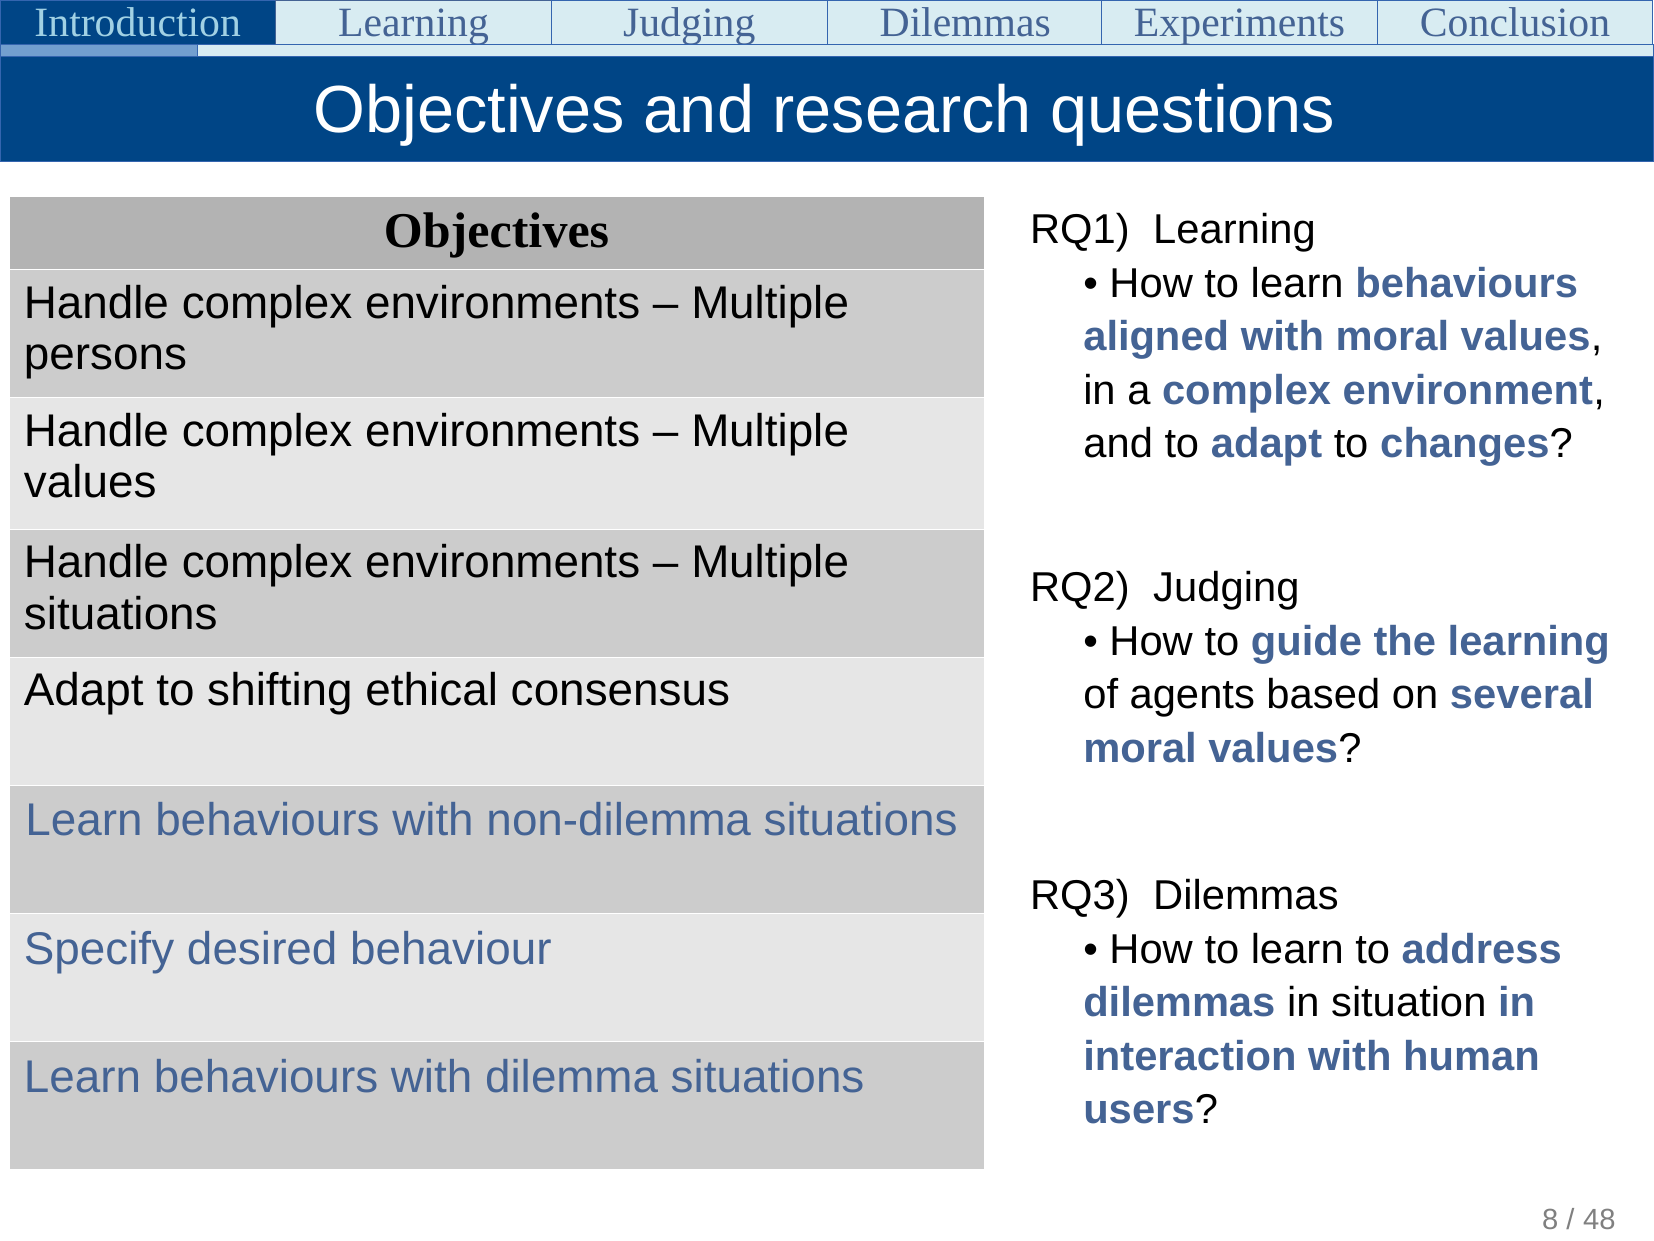

# Objectives and research questions
| Objectives |
| --- |
| Handle complex environments – Multiple persons |
| Handle complex environments – Multiple values |
| Handle complex environments – Multiple situations |
| Adapt to shifting ethical consensus |
| |
| |
| |
 Learning
• How to learn behaviours aligned with moral values, in a complex environment, and to adapt to changes?
 Judging
• How to guide the learning of agents based on several moral values?
 Dilemmas
• How to learn to address dilemmas in situation in interaction with human users?
Learn behaviours with non-dilemma situations
Specify desired behaviour
Learn behaviours with dilemma situations